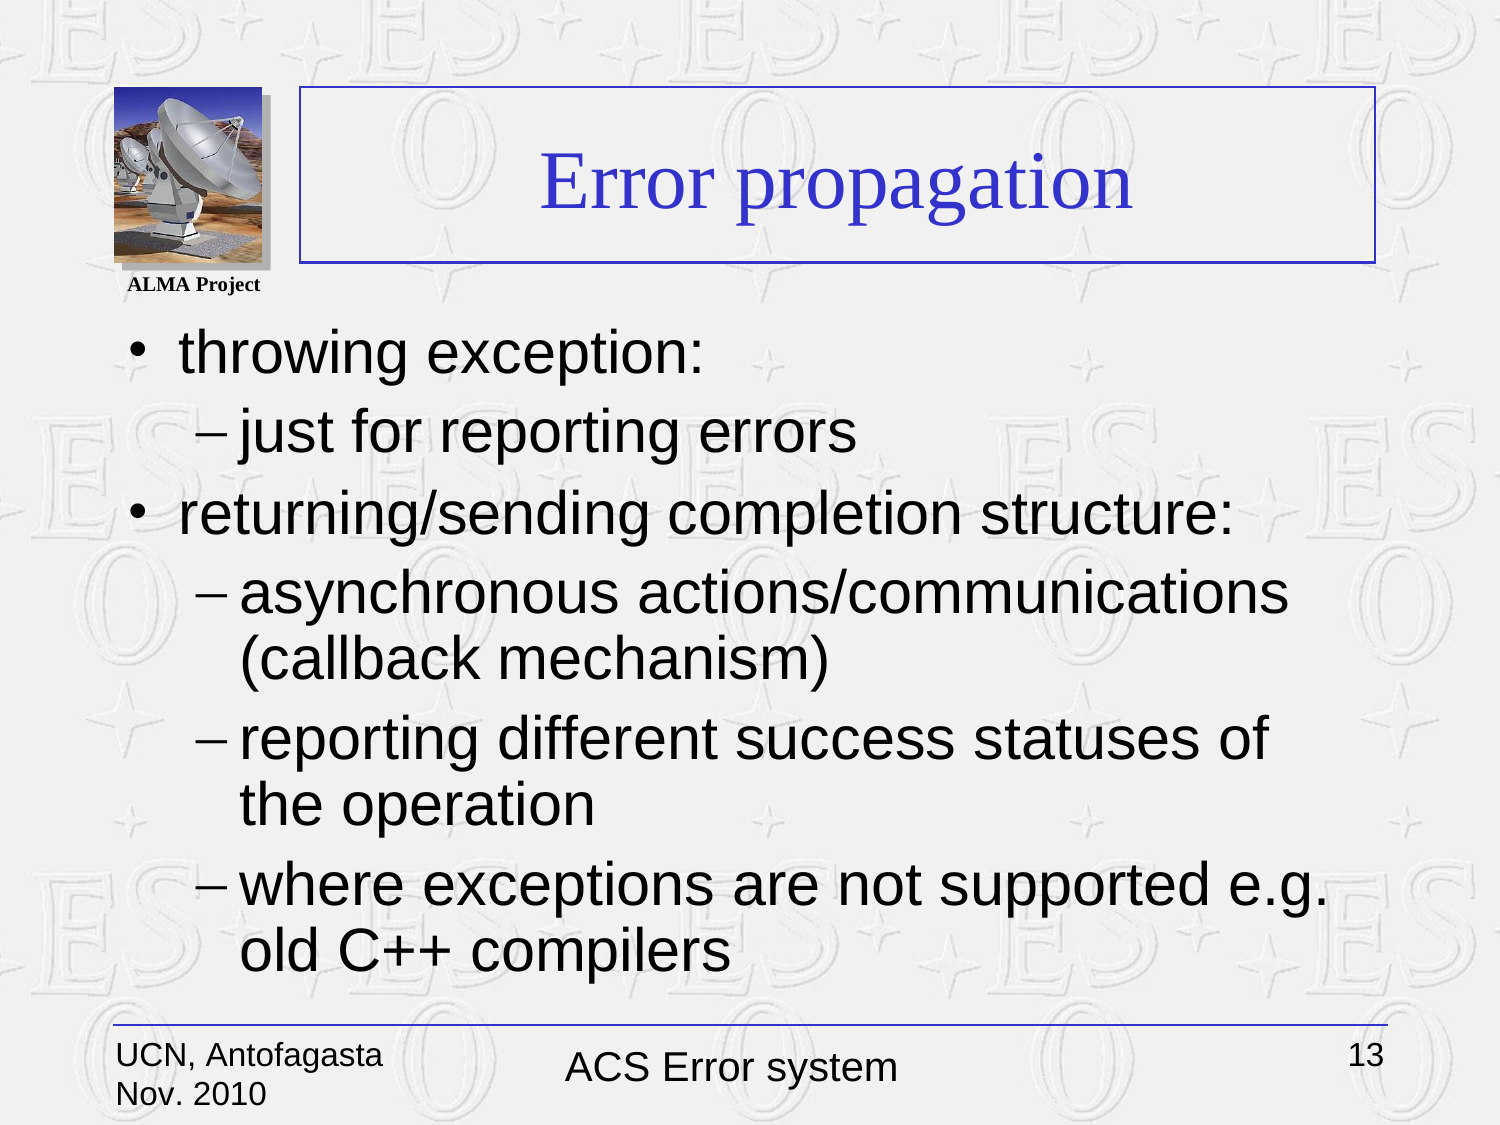

# Error propagation
throwing exception:
just for reporting errors
returning/sending completion structure:
asynchronous actions/communications (callback mechanism)
reporting different success statuses of the operation
where exceptions are not supported e.g. old C++ compilers
13